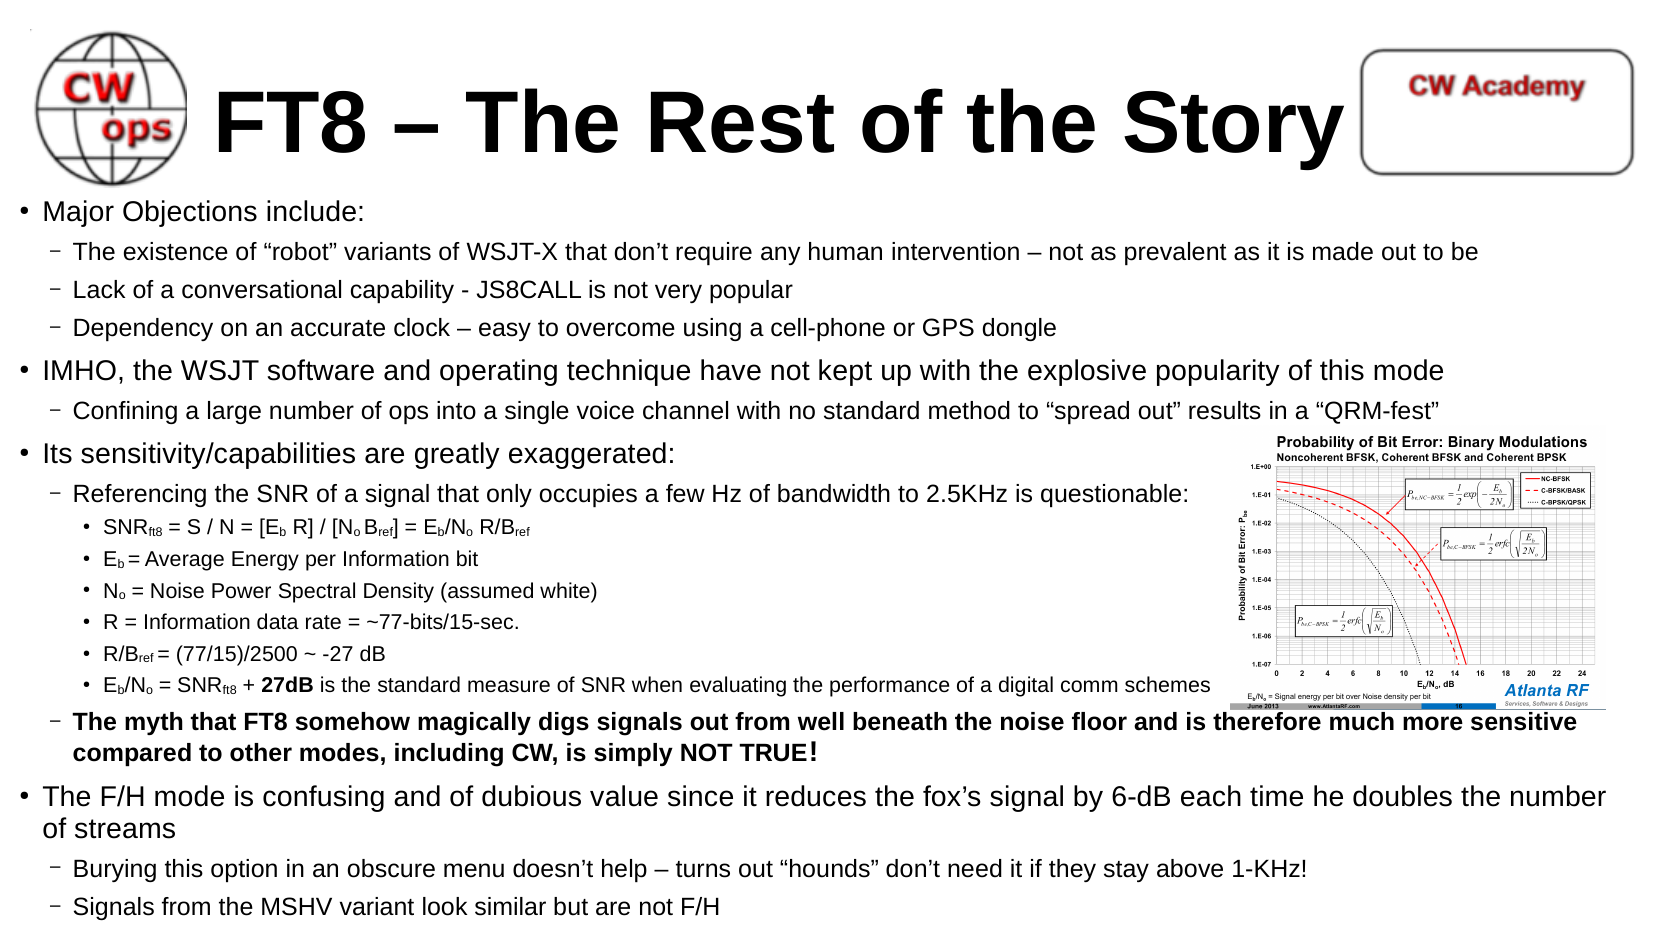

FT8 – The Rest of the Story
# Major Objections include:
The existence of “robot” variants of WSJT-X that don’t require any human intervention – not as prevalent as it is made out to be
Lack of a conversational capability - JS8CALL is not very popular
Dependency on an accurate clock – easy to overcome using a cell-phone or GPS dongle
IMHO, the WSJT software and operating technique have not kept up with the explosive popularity of this mode
Confining a large number of ops into a single voice channel with no standard method to “spread out” results in a “QRM-fest”
Its sensitivity/capabilities are greatly exaggerated:
Referencing the SNR of a signal that only occupies a few Hz of bandwidth to 2.5KHz is questionable:
SNRft8 = S / N = [Eb R] / [No Bref] = Eb/No R/Bref
Eb = Average Energy per Information bit
No = Noise Power Spectral Density (assumed white)
R = Information data rate = ~77-bits/15-sec.
R/Bref = (77/15)/2500 ~ -27 dB
Eb/No = SNRft8 + 27dB is the standard measure of SNR when evaluating the performance of a digital comm schemes
The myth that FT8 somehow magically digs signals out from well beneath the noise floor and is therefore much more sensitive compared to other modes, including CW, is simply NOT TRUE!
The F/H mode is confusing and of dubious value since it reduces the fox’s signal by 6-dB each time he doubles the number of streams
Burying this option in an obscure menu doesn’t help – turns out “hounds” don’t need it if they stay above 1-KHz!
Signals from the MSHV variant look similar but are not F/H